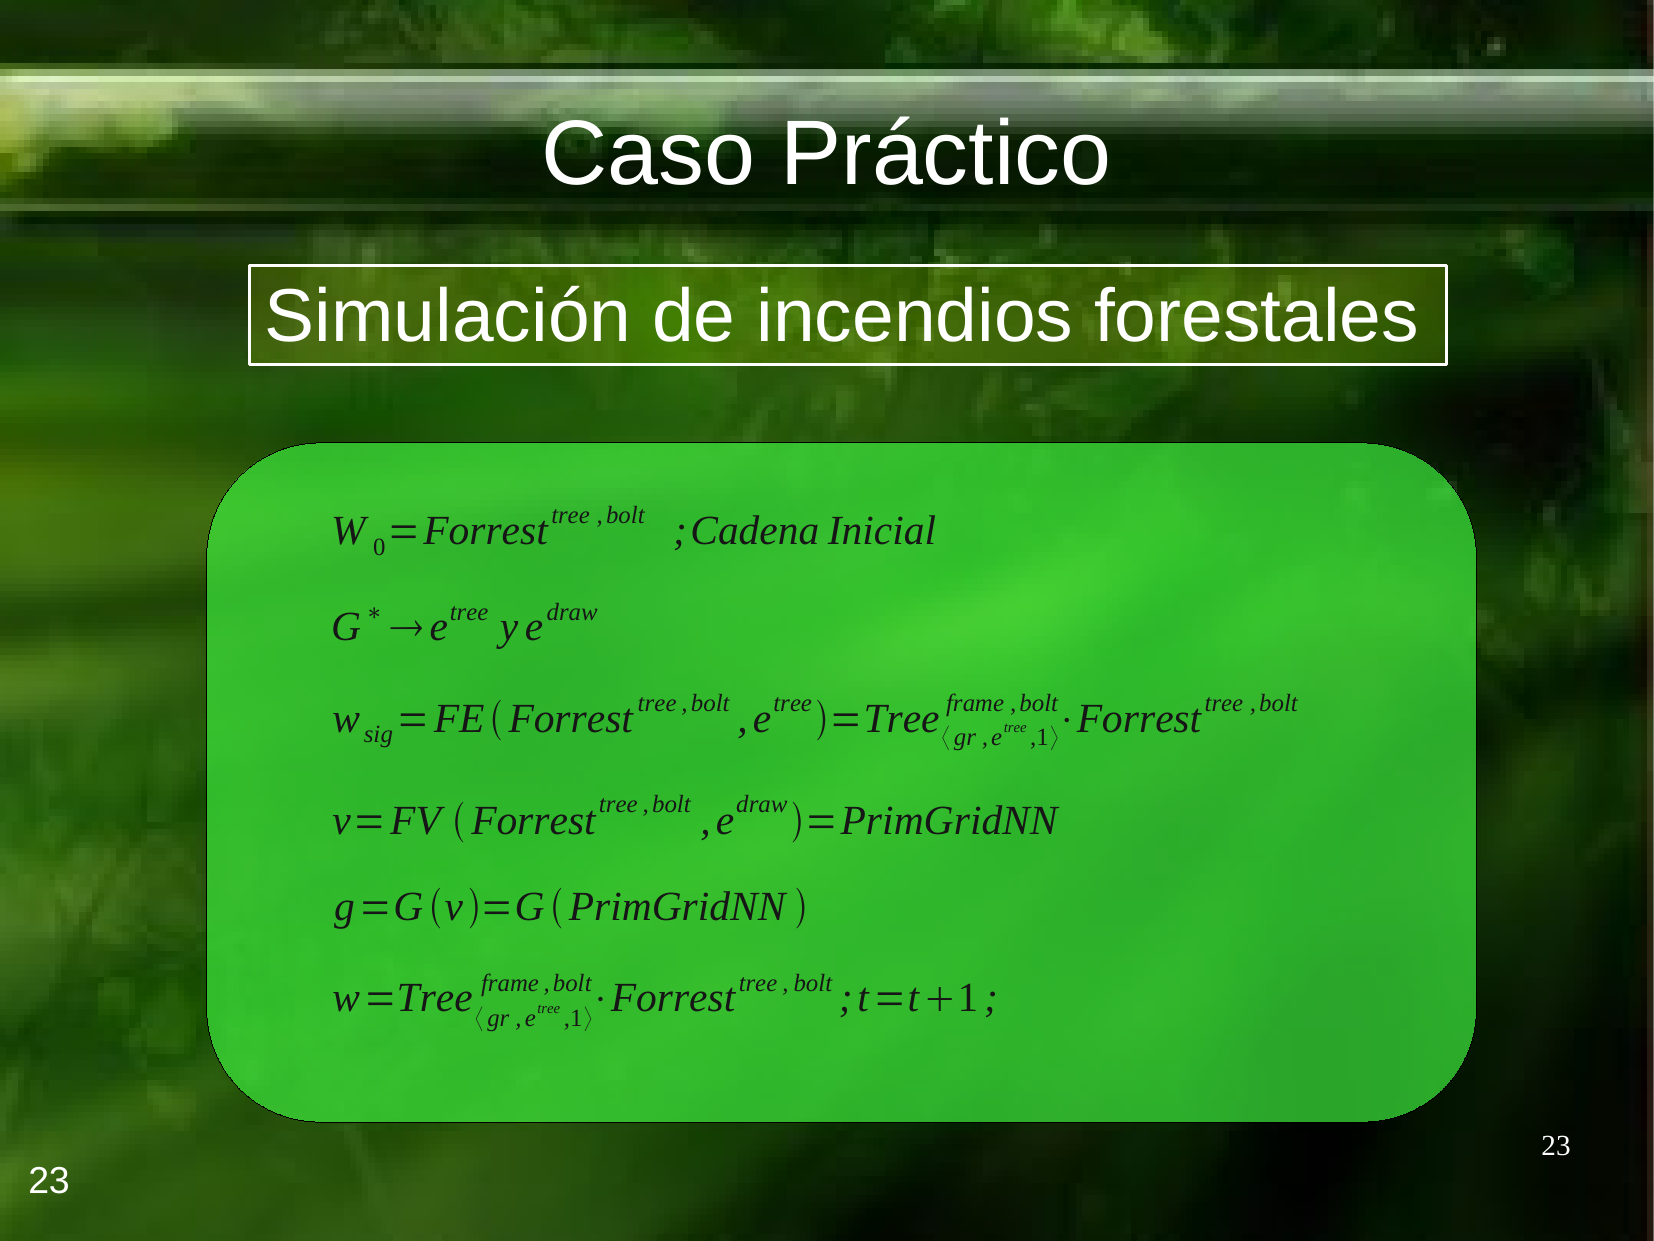

# Caso Práctico
Simulación de incendios forestales
23